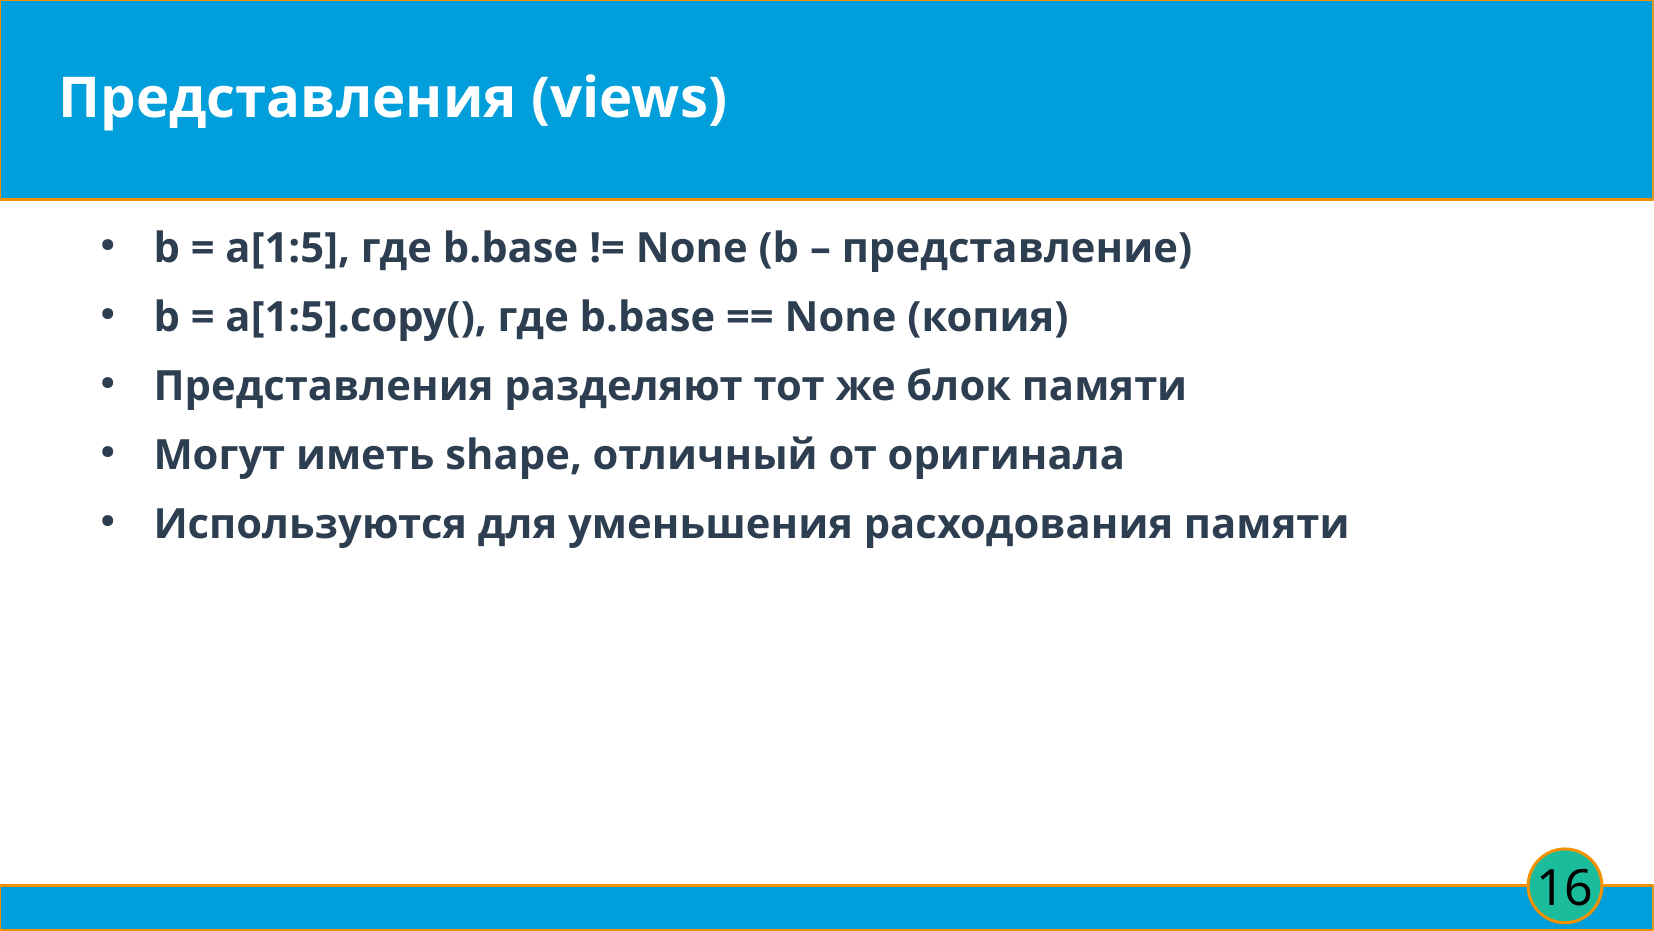

# Представления (views)
b = a[1:5], где b.base != None (b – представление)
b = a[1:5].copy(), где b.base == None (копия)
Представления разделяют тот же блок памяти
Могут иметь shape, отличный от оригинала
Используются для уменьшения расходования памяти